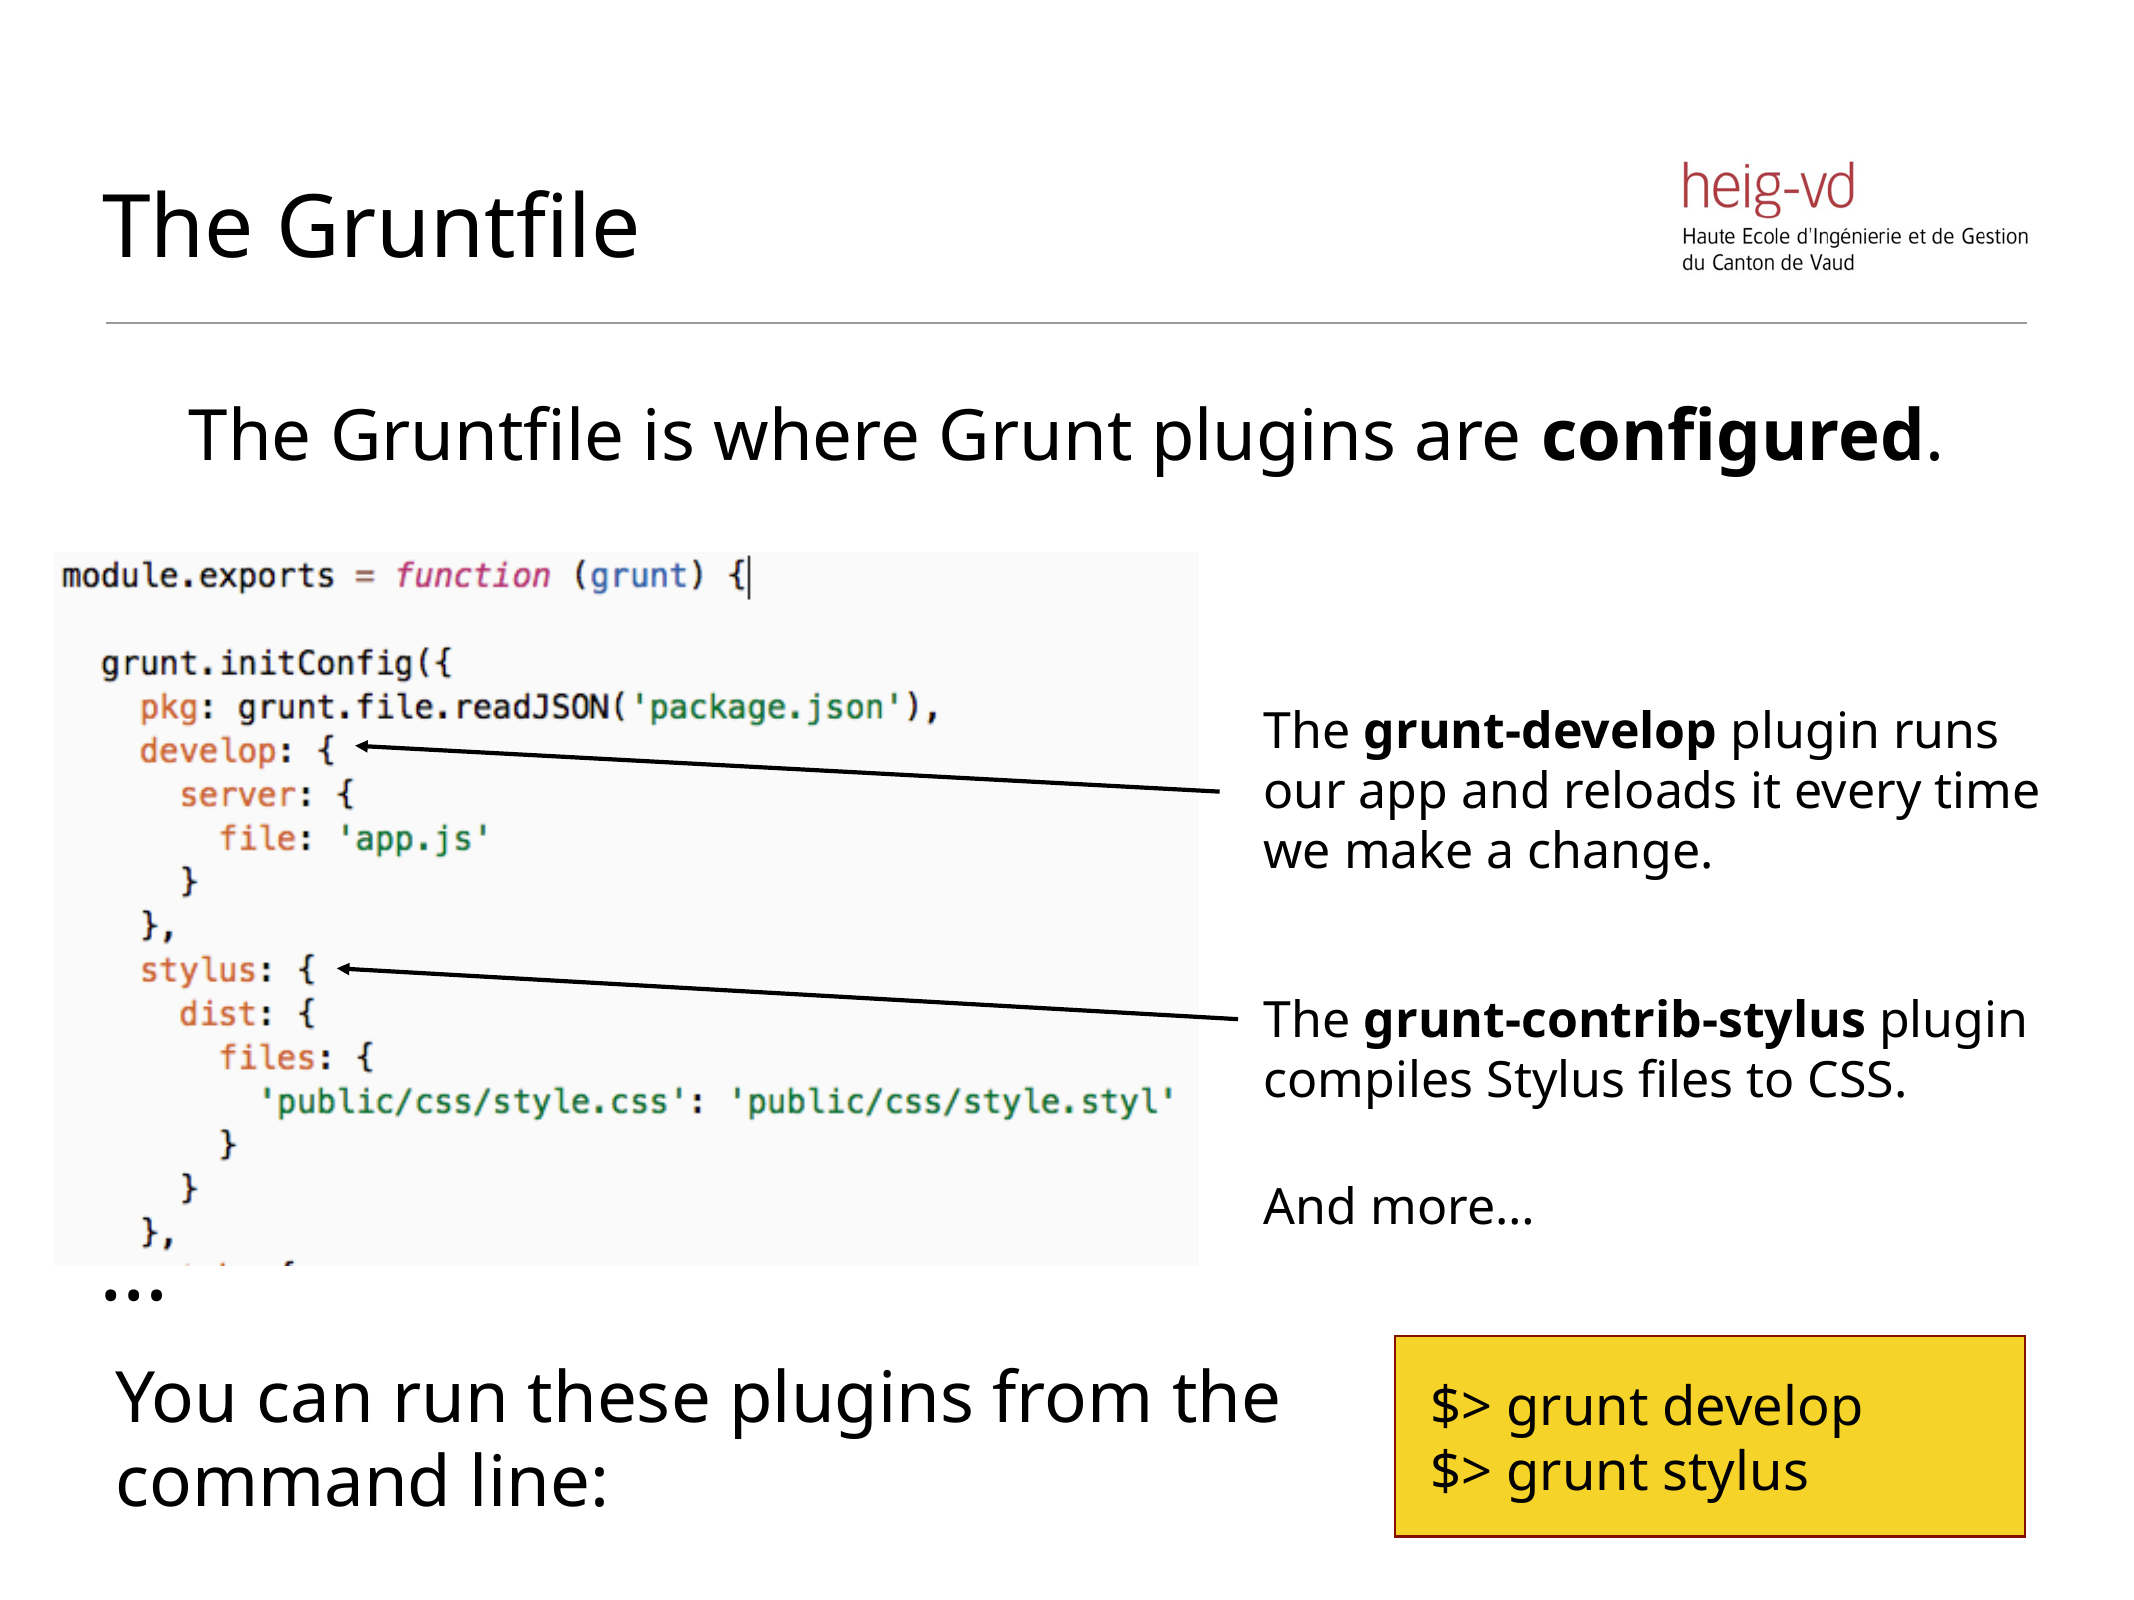

# The Gruntfile
The Gruntfile is where Grunt plugins are configured.
The grunt-develop plugin runs our app and reloads it every time we make a change.
The grunt-contrib-stylus plugin compiles Stylus files to CSS.
And more…
…
$> grunt develop
$> grunt stylus
You can run these plugins from the command line: